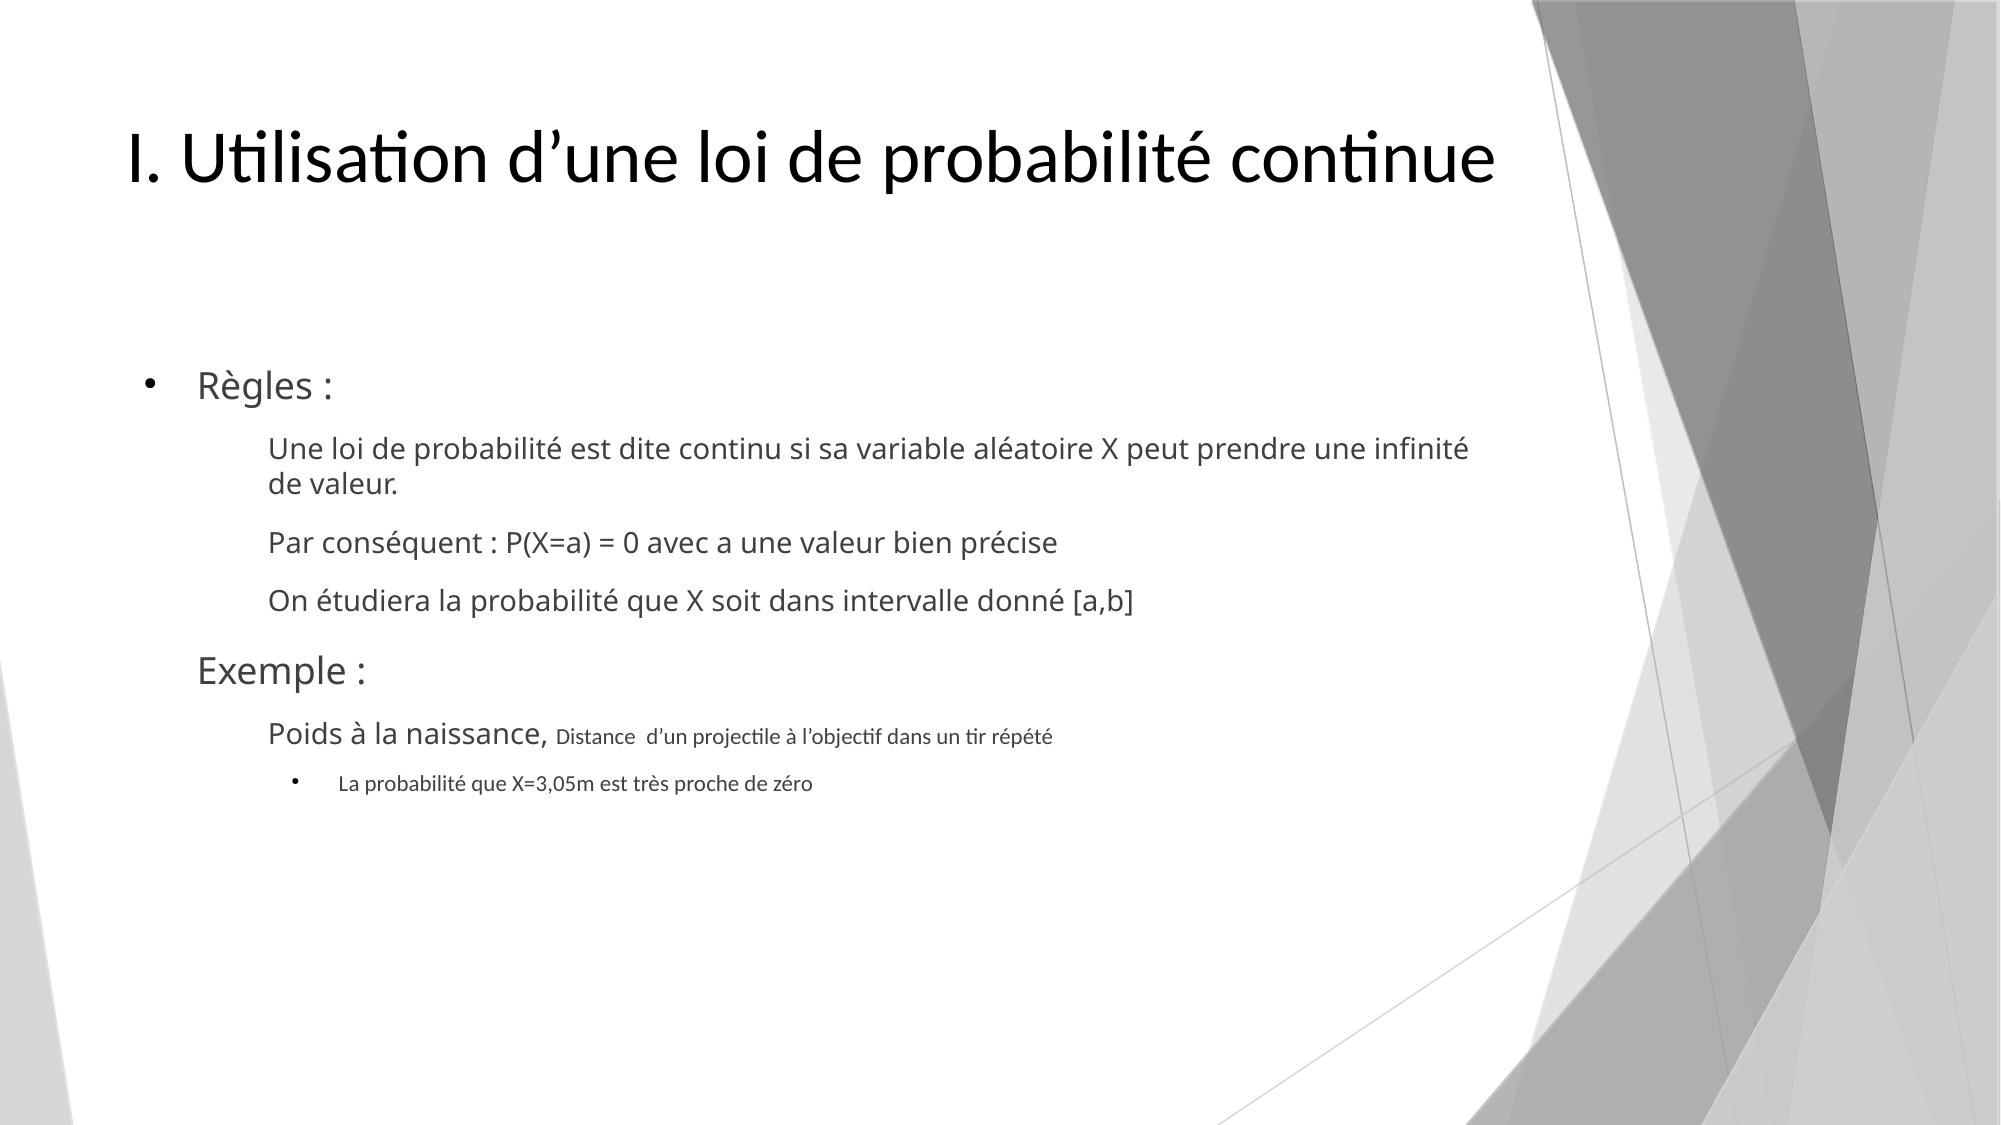

# I. Utilisation d’une loi de probabilité continue
Règles :
Une loi de probabilité est dite continu si sa variable aléatoire X peut prendre une infinité de valeur.
Par conséquent : P(X=a) = 0 avec a une valeur bien précise
On étudiera la probabilité que X soit dans intervalle donné [a,b]
Exemple :
Poids à la naissance, Distance d’un projectile à l’objectif dans un tir répété
La probabilité que X=3,05m est très proche de zéro